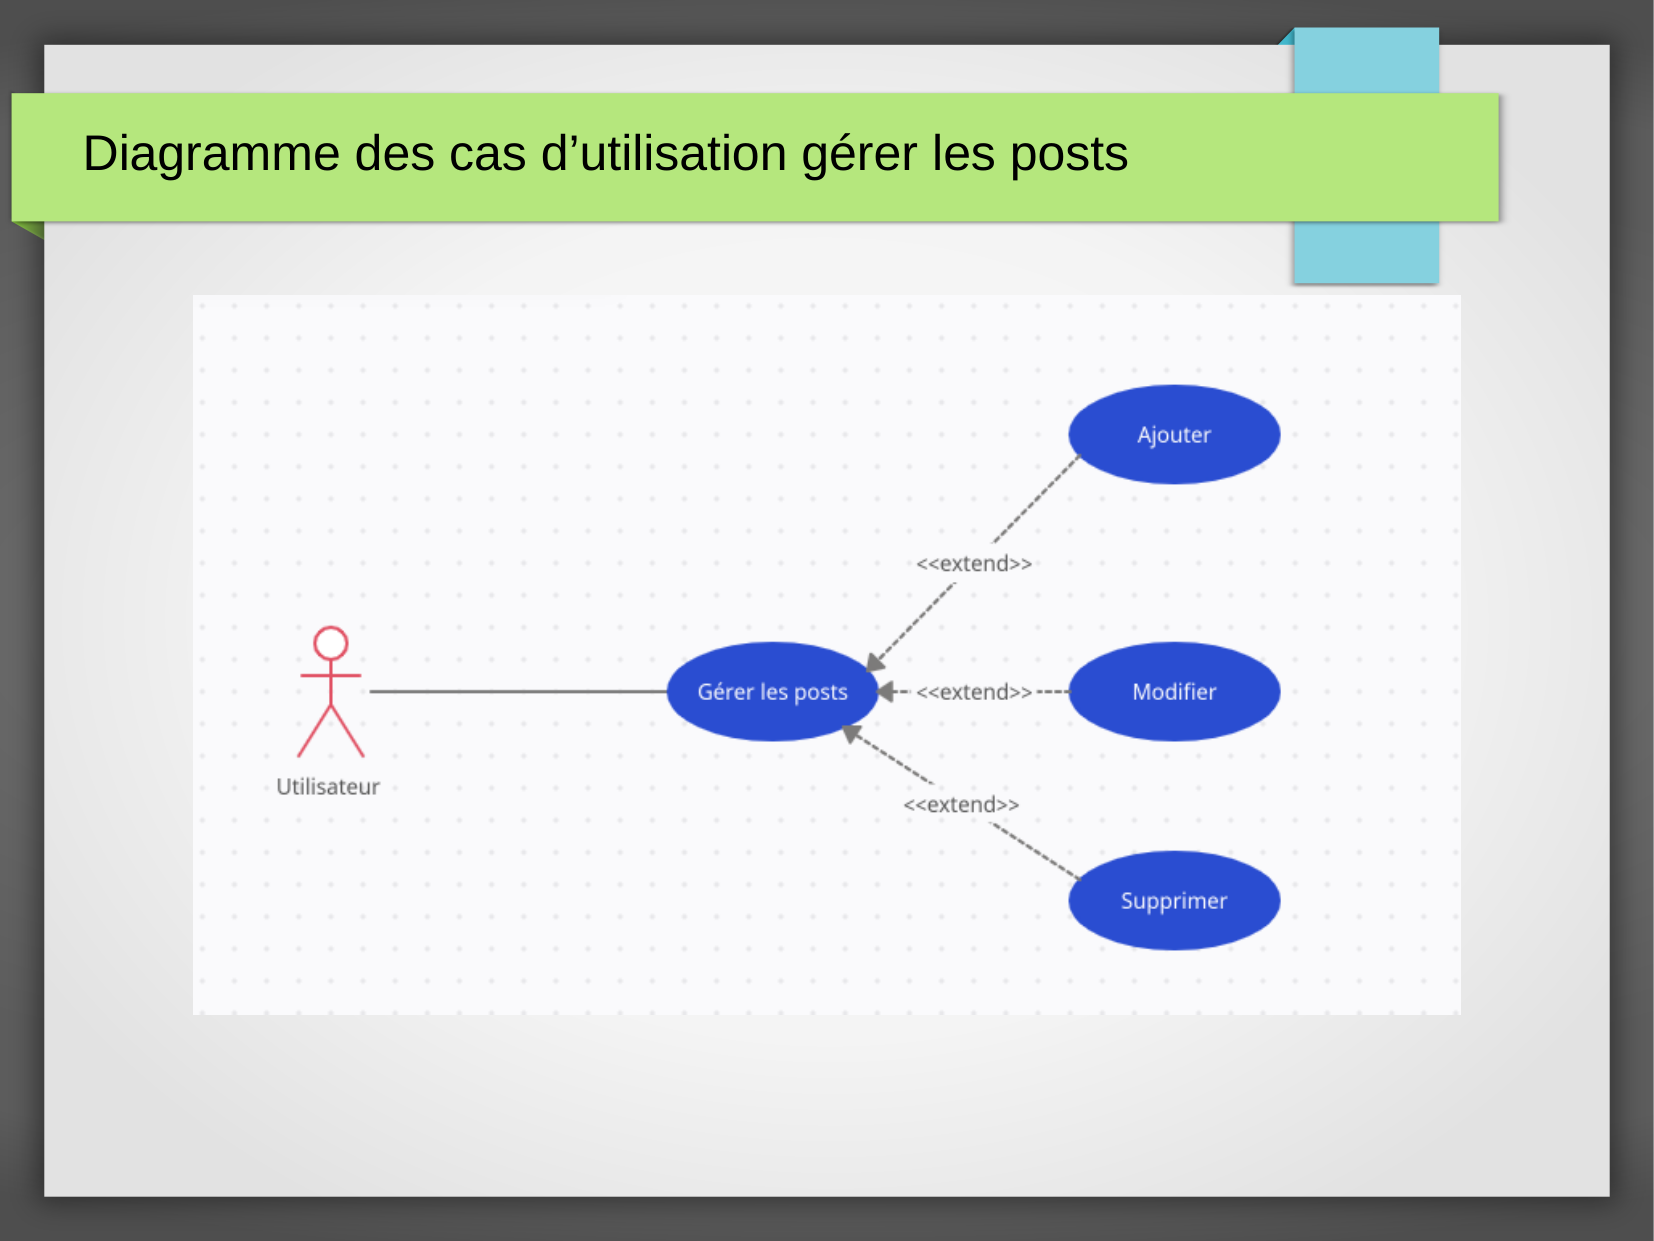

# Diagramme des cas d’utilisation gérer les posts